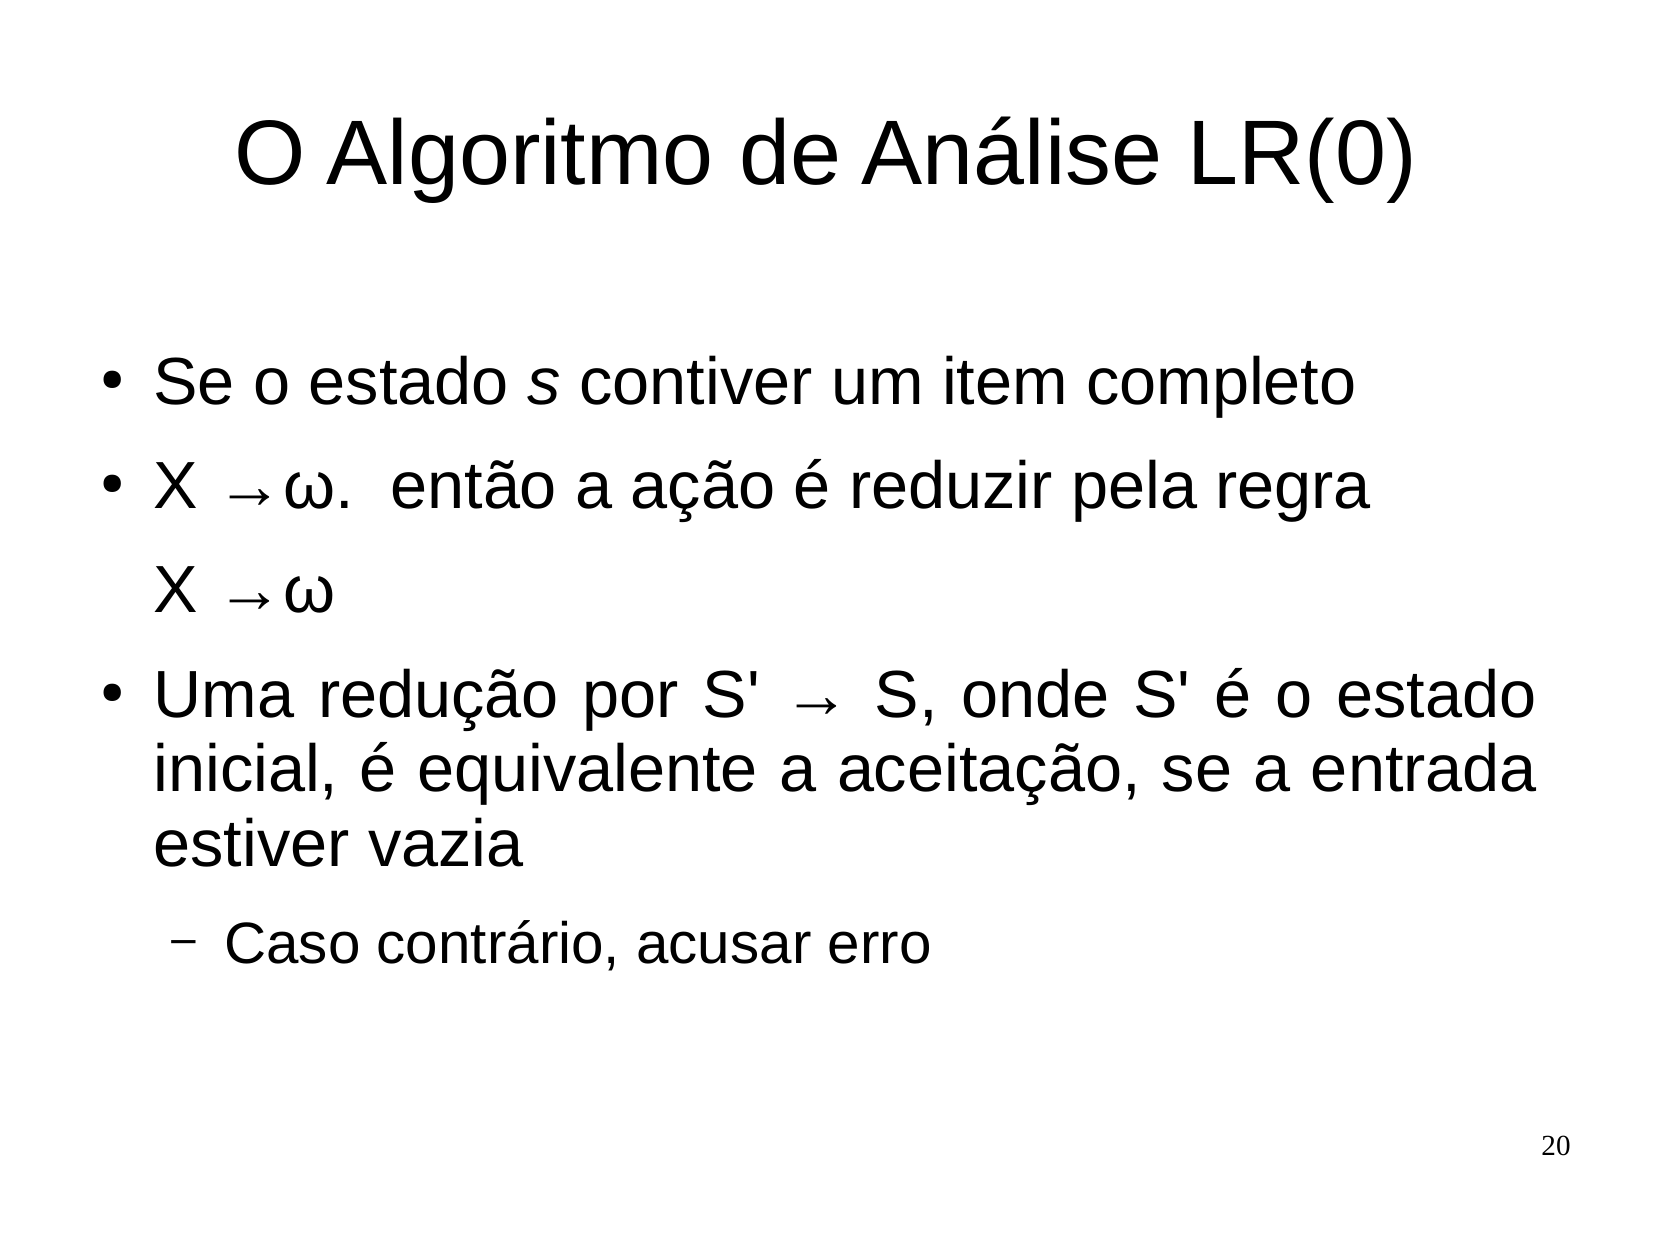

# O Algoritmo de Análise LR(0)
Se o estado s contiver um item completo
X →ω. então a ação é reduzir pela regra
X →ω
Uma redução por S' → S, onde S' é o estado inicial, é equivalente a aceitação, se a entrada estiver vazia
Caso contrário, acusar erro
20